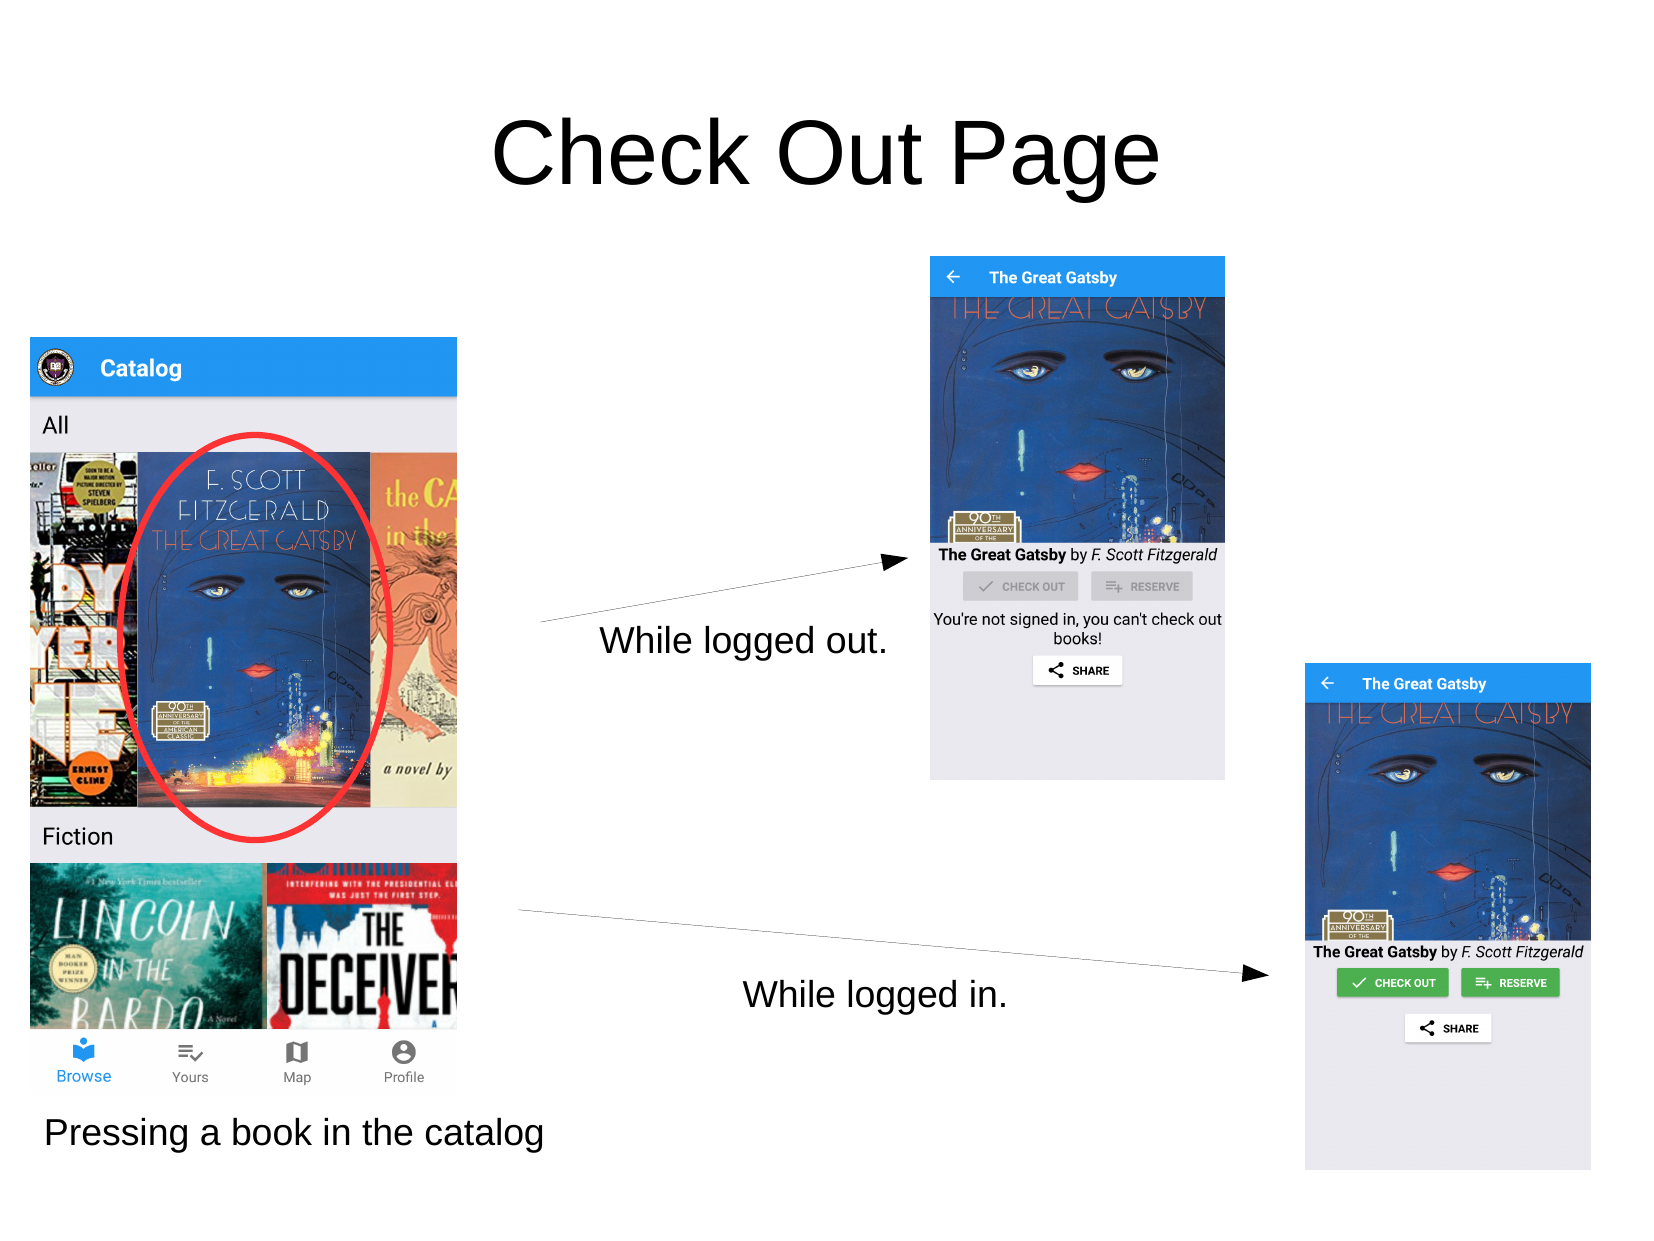

# Check Out Page
While logged out.
While logged in.
Pressing a book in the catalog